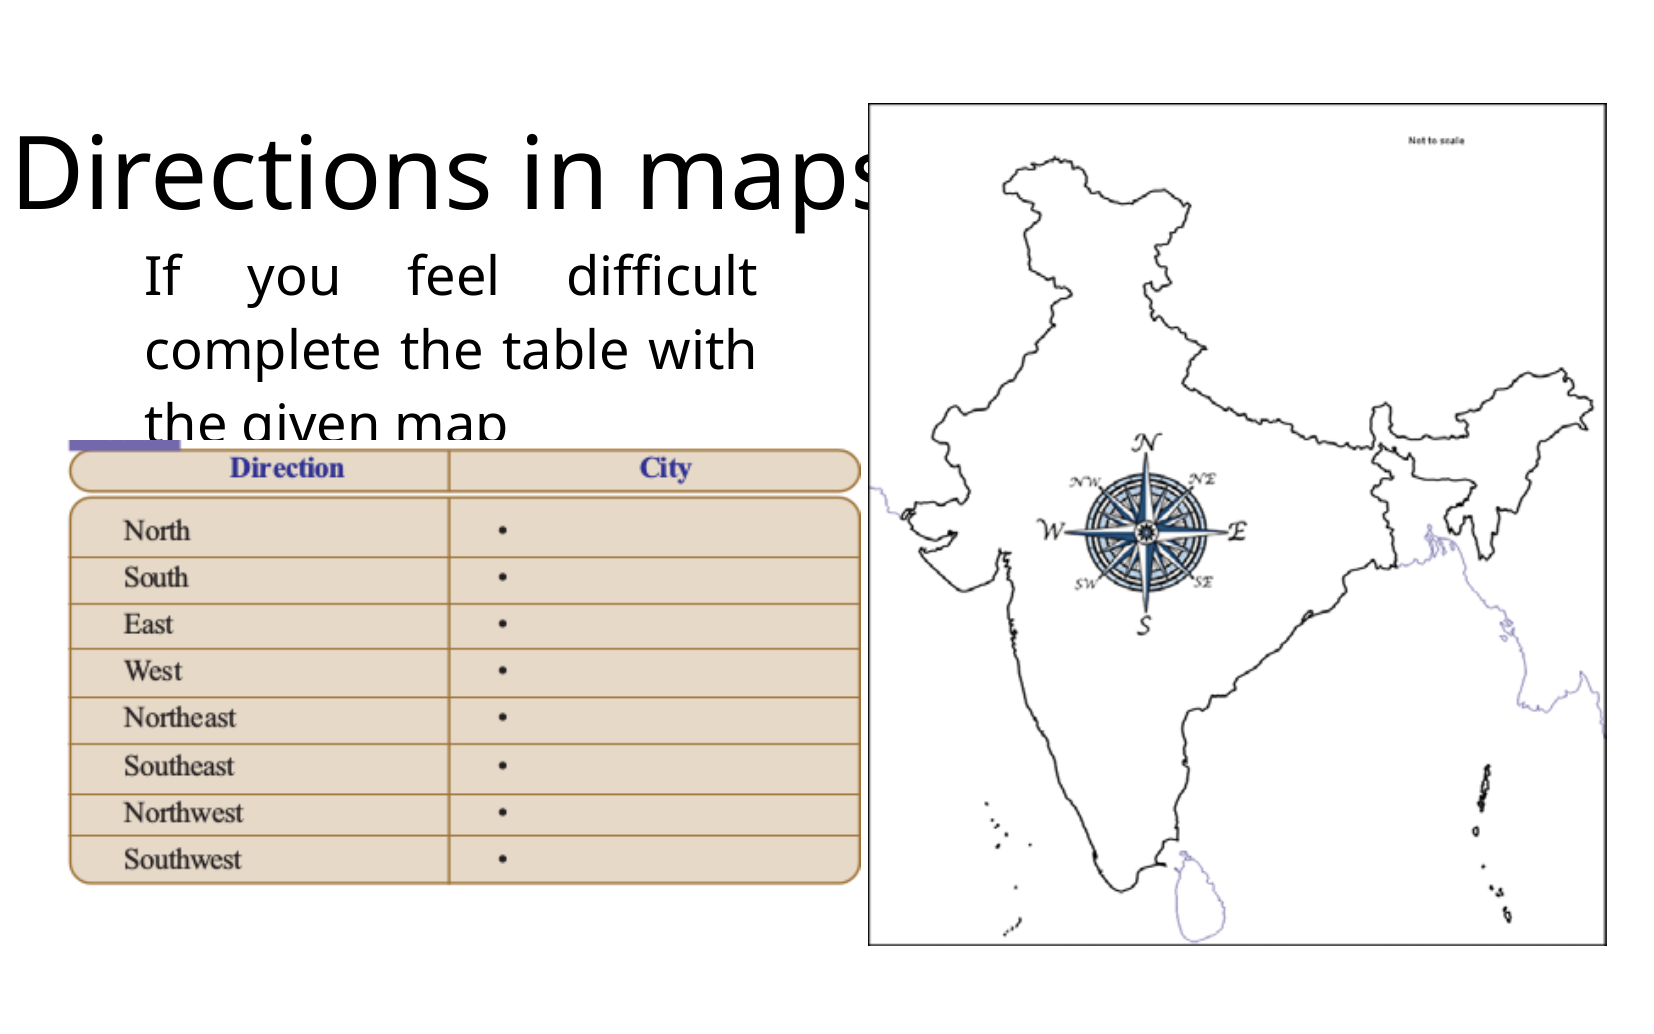

# Directions in maps
If you feel difficult complete the table with the given map